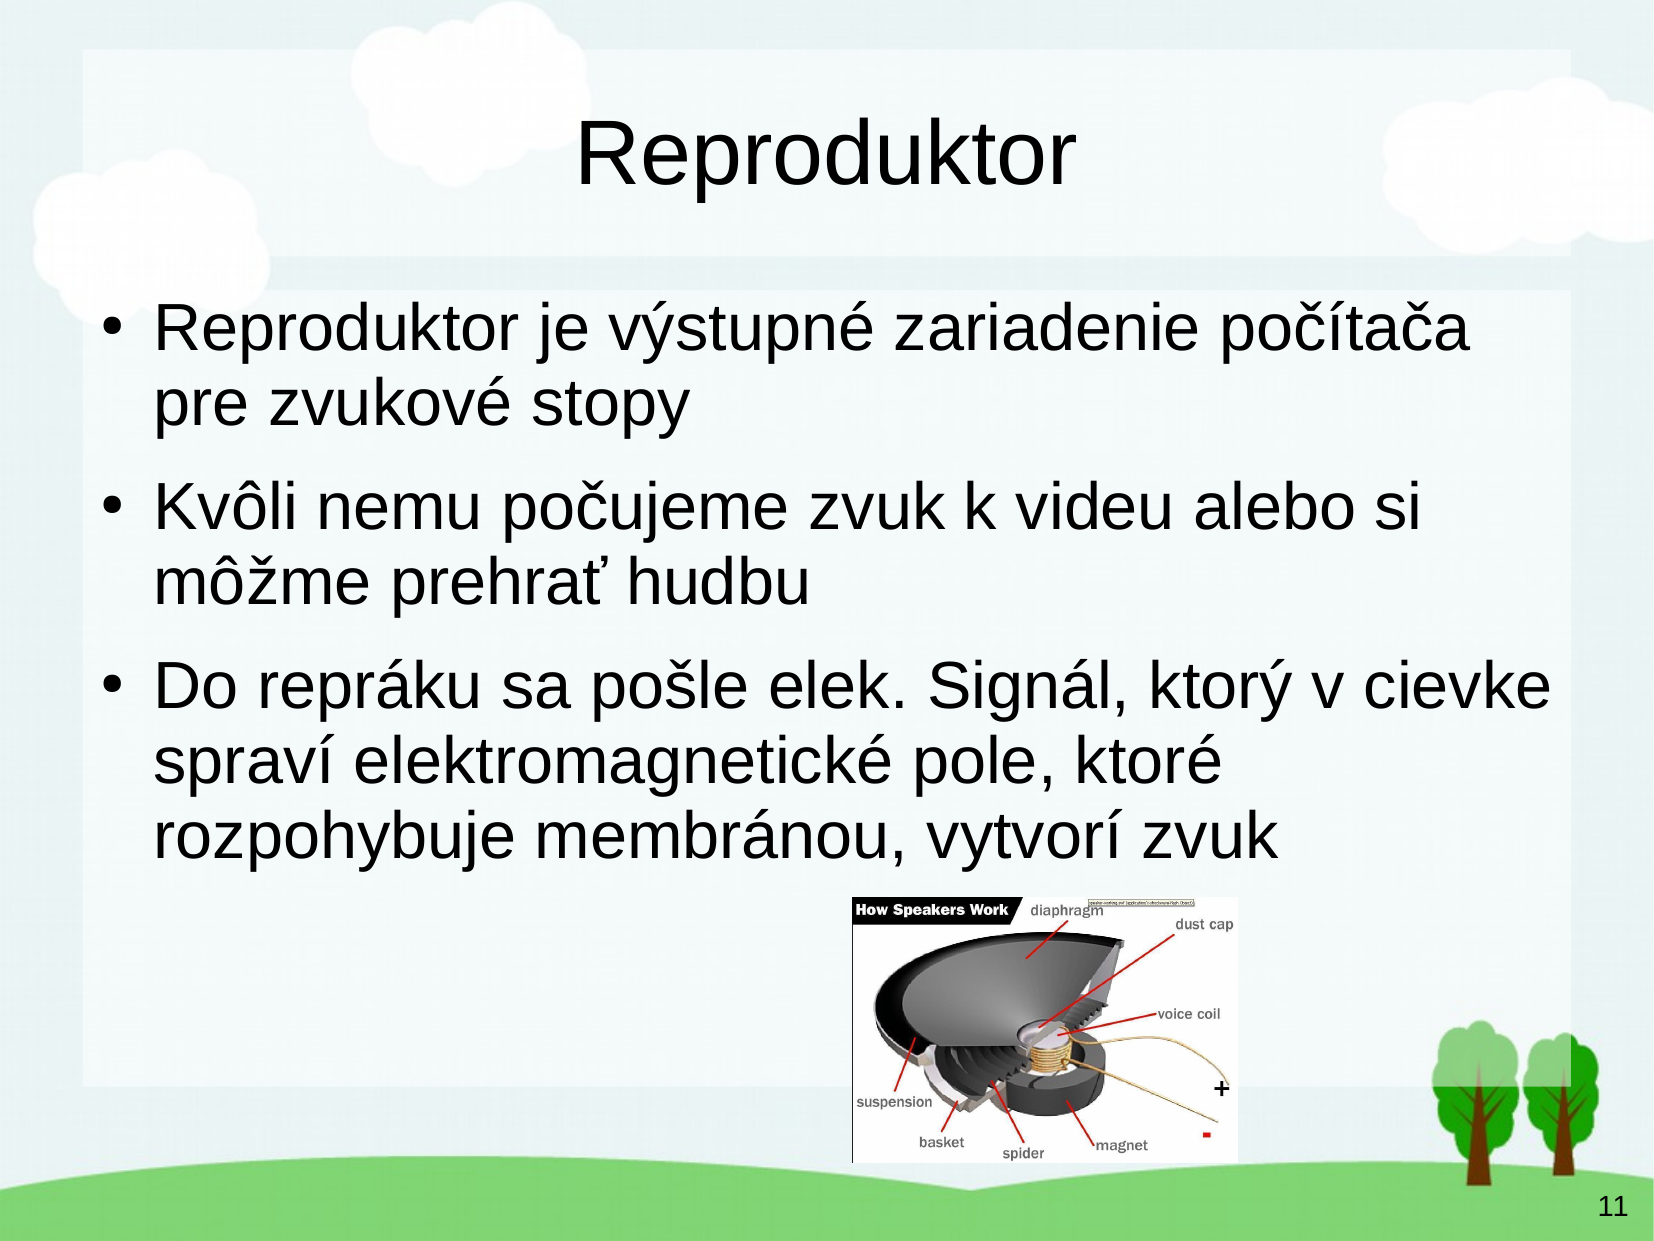

# Reproduktor
Reproduktor je výstupné zariadenie počítača pre zvukové stopy
Kvôli nemu počujeme zvuk k videu alebo si môžme prehrať hudbu
Do repráku sa pošle elek. Signál, ktorý v cievke spraví elektromagnetické pole, ktoré rozpohybuje membránou, vytvorí zvuk
11